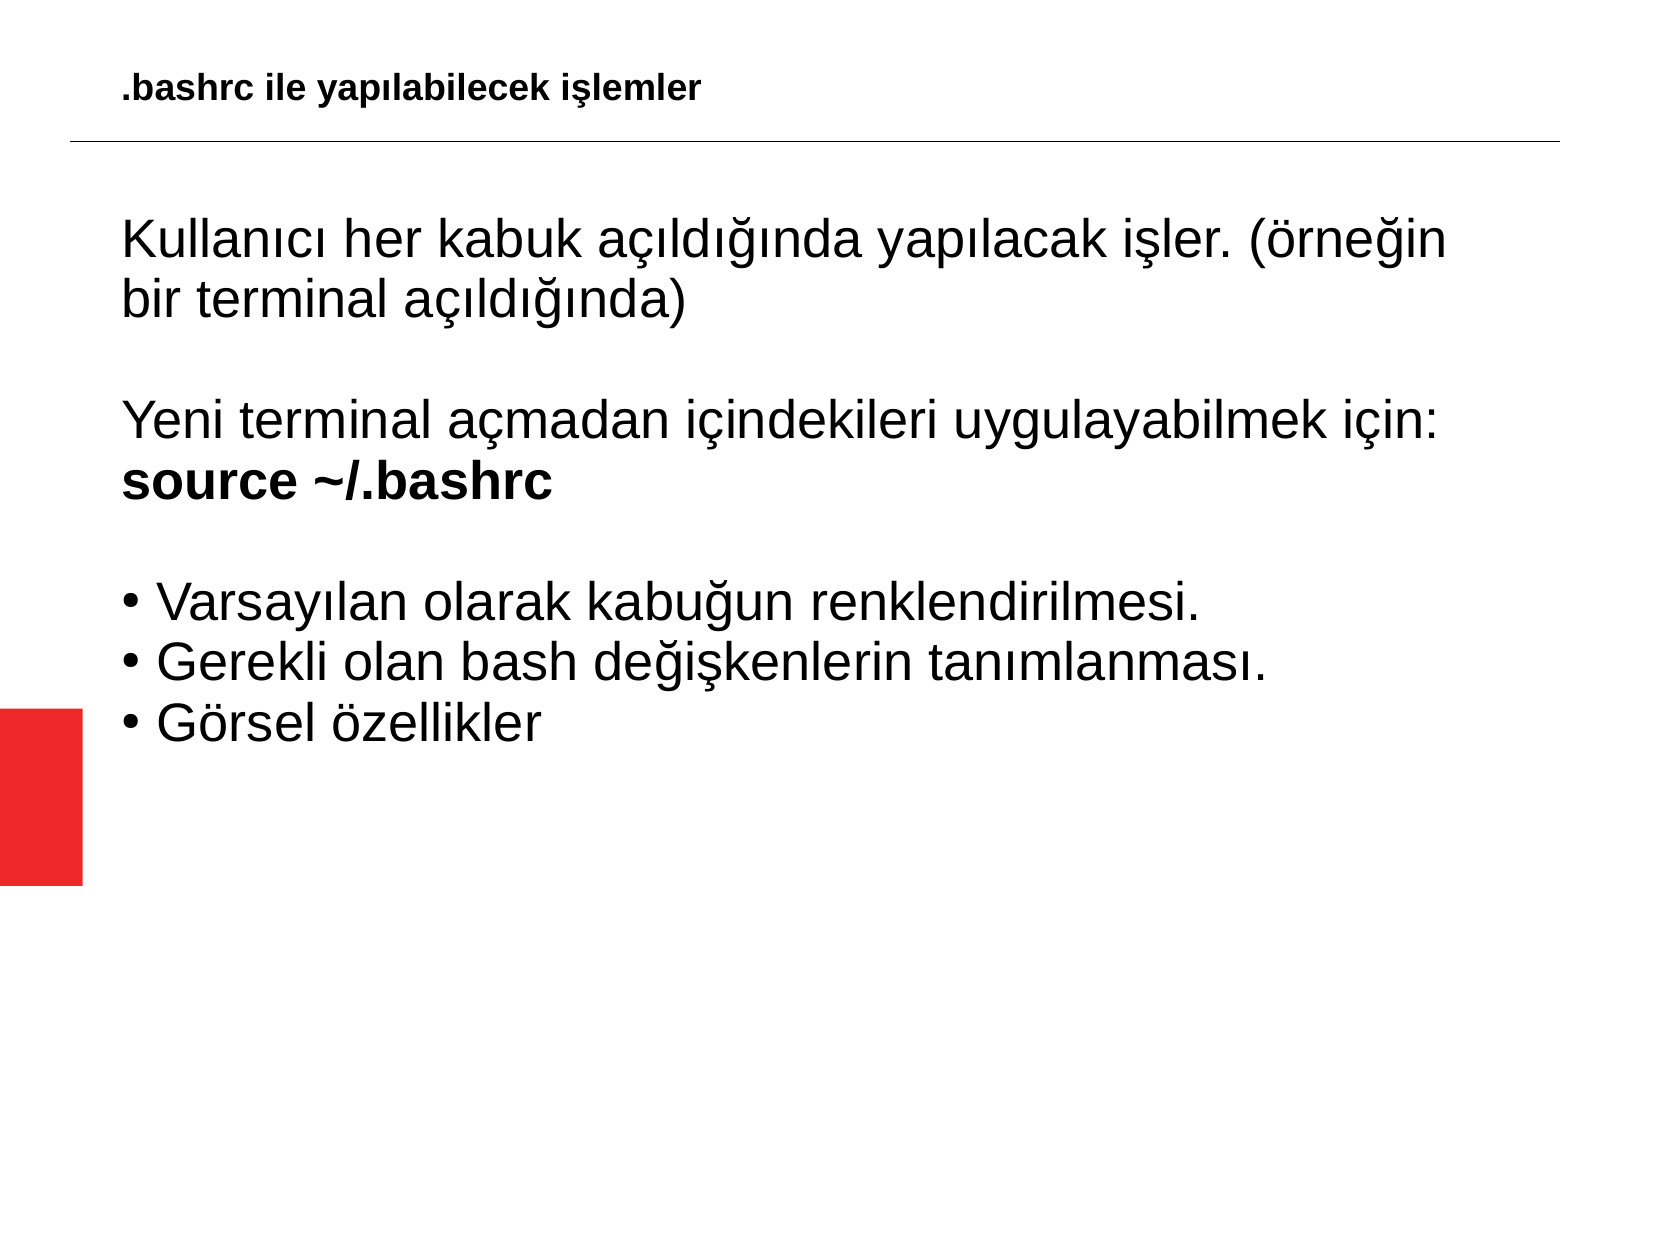

.bashrc ile yapılabilecek işlemler
Kullanıcı her kabuk açıldığında yapılacak işler. (örneğin bir terminal açıldığında)
Yeni terminal açmadan içindekileri uygulayabilmek için:
source ~/.bashrc
Varsayılan olarak kabuğun renklendirilmesi.
Gerekli olan bash değişkenlerin tanımlanması.
Görsel özellikler